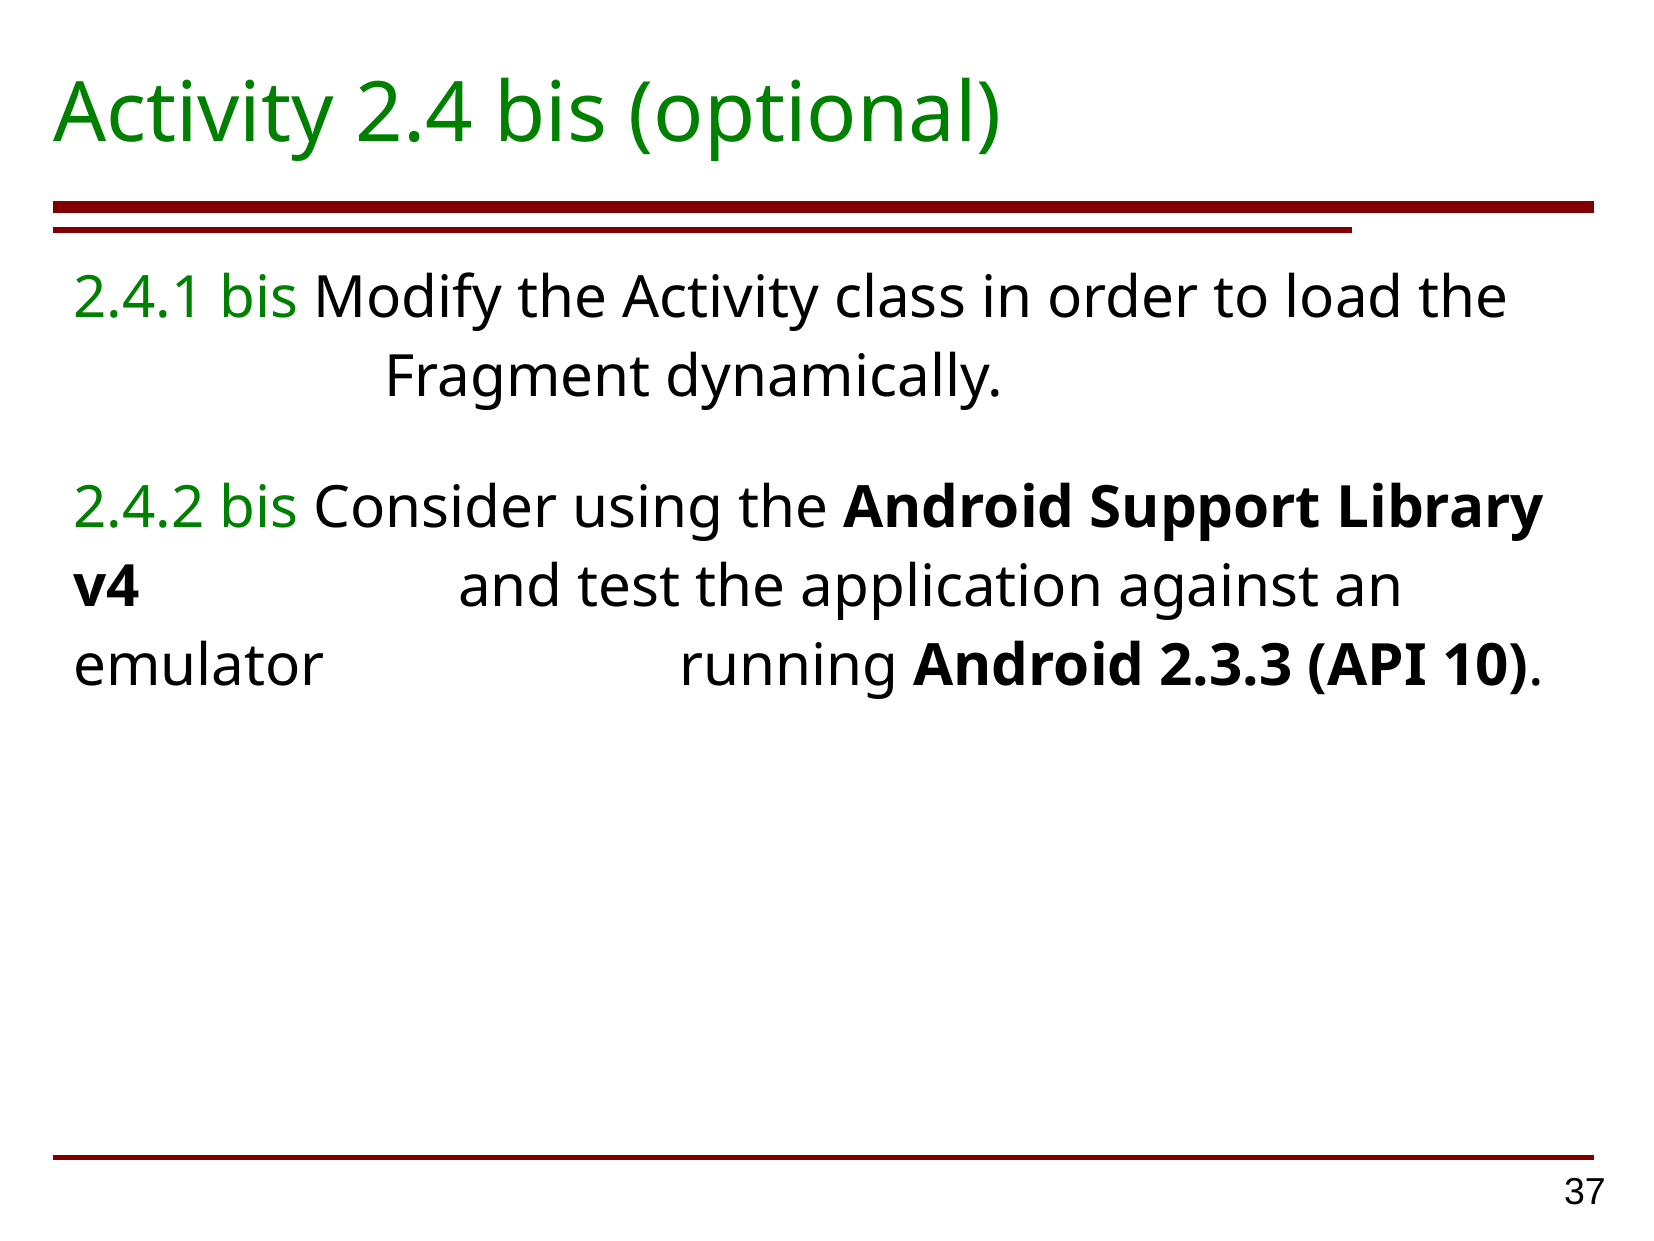

# Activity 2.4 bis (optional)
2.4.1 bis Modify the Activity class in order to load the 					 Fragment dynamically.
2.4.2 bis Consider using the Android Support Library v4 				 and test the application against an emulator 					 running Android 2.3.3 (API 10).